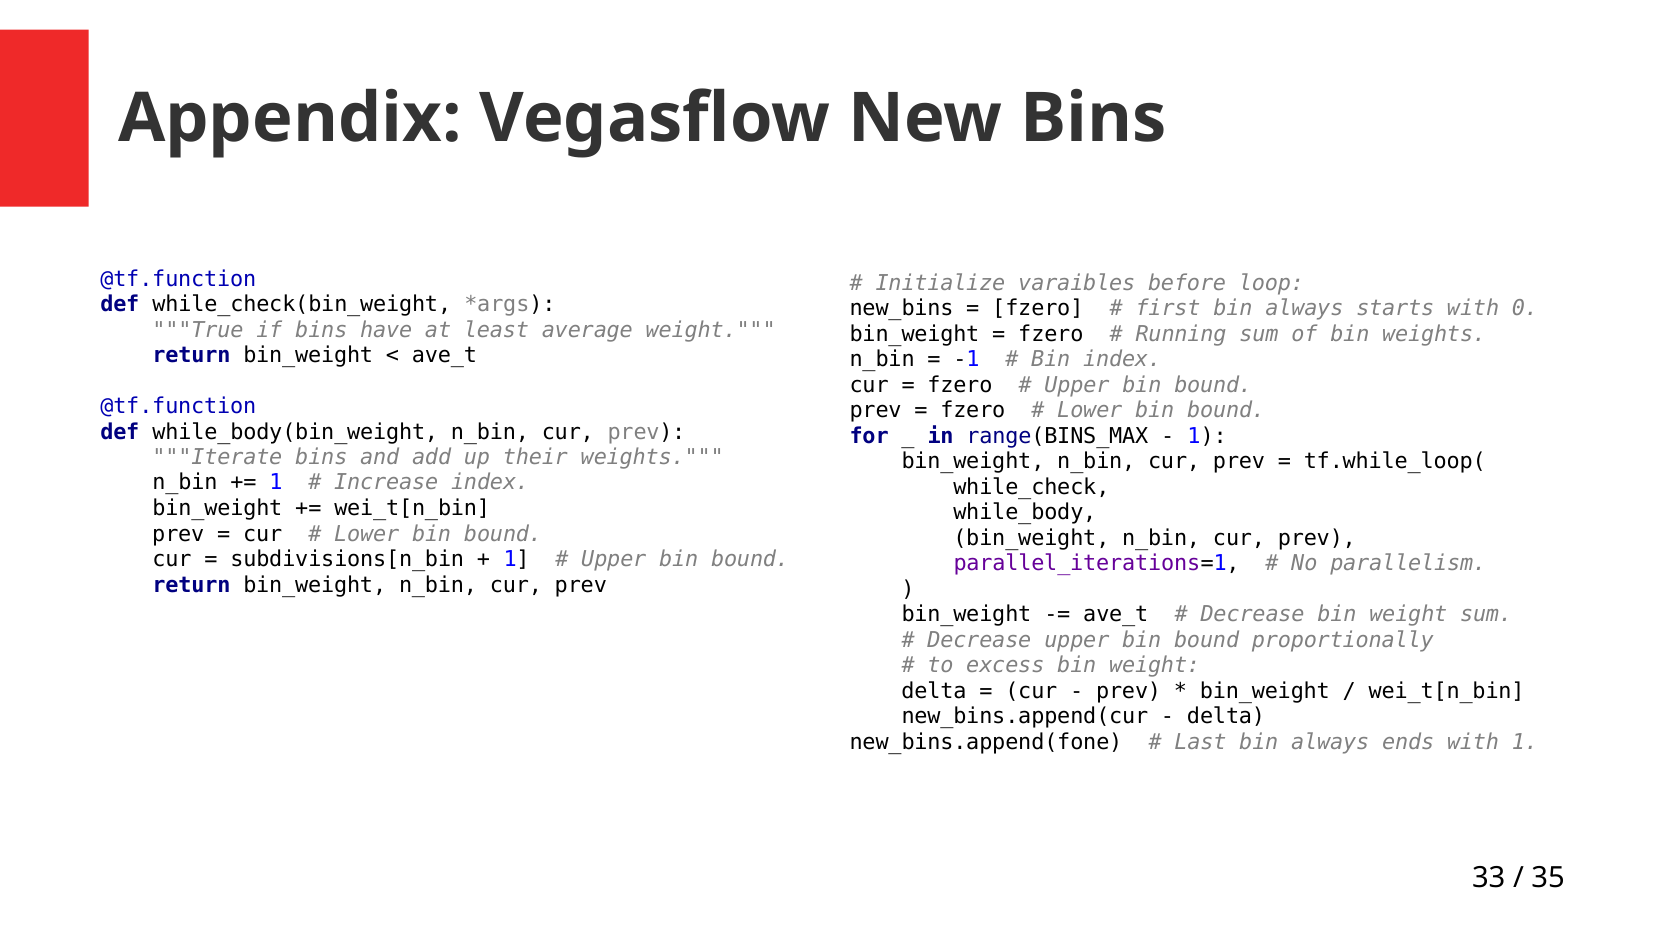

# Appendix: Vegasflow New Bins
# Initialize varaibles before loop: new_bins = [fzero] # first bin always starts with 0. bin_weight = fzero # Running sum of bin weights. n_bin = -1 # Bin index. cur = fzero # Upper bin bound. prev = fzero # Lower bin bound. for _ in range(BINS_MAX - 1): bin_weight, n_bin, cur, prev = tf.while_loop( while_check, while_body, (bin_weight, n_bin, cur, prev), parallel_iterations=1, # No parallelism. ) bin_weight -= ave_t # Decrease bin weight sum. # Decrease upper bin bound proportionally # to excess bin weight: delta = (cur - prev) * bin_weight / wei_t[n_bin] new_bins.append(cur - delta) new_bins.append(fone) # Last bin always ends with 1.
@tf.function
def while_check(bin_weight, *args):
 """True if bins have at least average weight."""
 return bin_weight < ave_t
@tf.function
def while_body(bin_weight, n_bin, cur, prev):
 """Iterate bins and add up their weights."""
 n_bin += 1 # Increase index.
 bin_weight += wei_t[n_bin]
 prev = cur # Lower bin bound.
 cur = subdivisions[n_bin + 1] # Upper bin bound.
 return bin_weight, n_bin, cur, prev
33